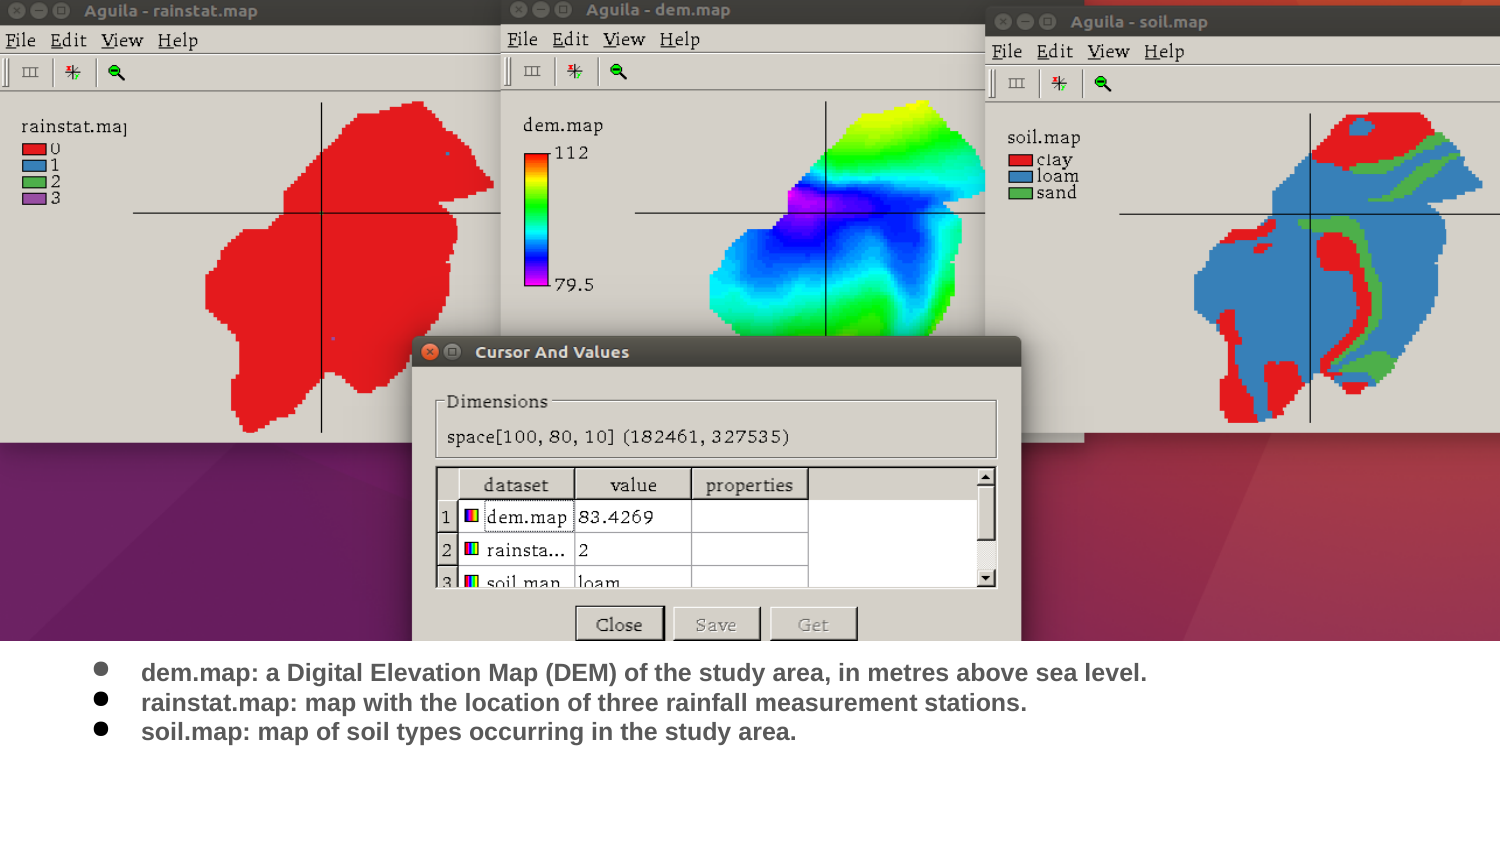

#
dem.map: a Digital Elevation Map (DEM) of the study area, in metres above sea level.
rainstat.map: map with the location of three rainfall measurement stations.
soil.map: map of soil types occurring in the study area.